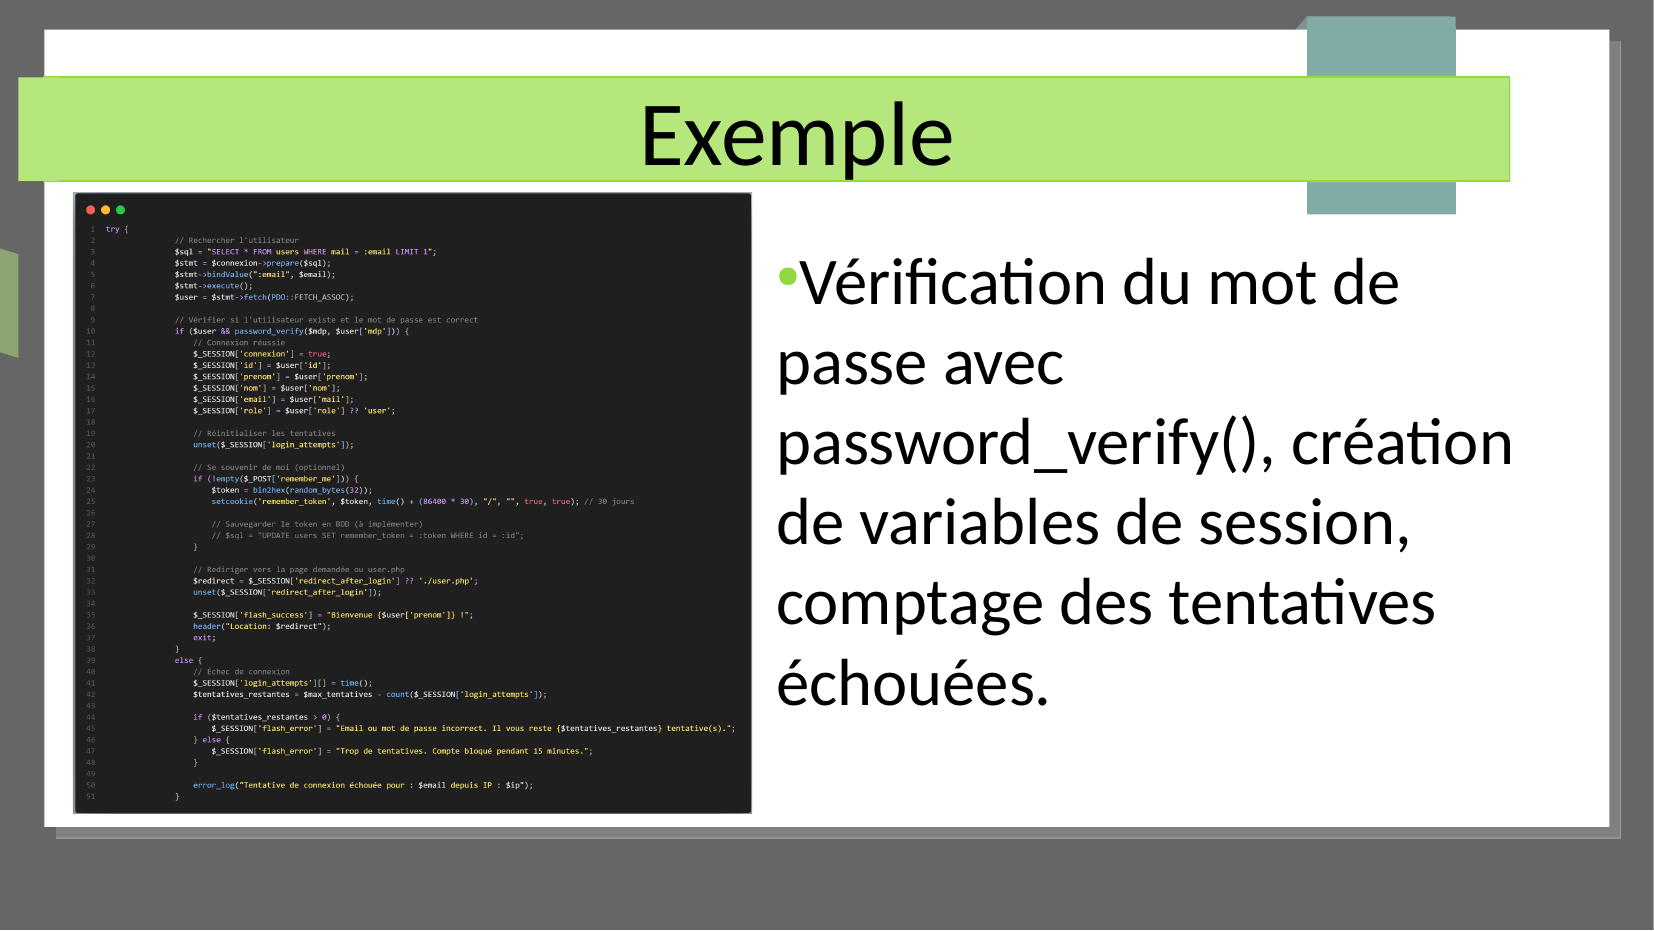

# Exemple
Vérification du mot de passe avec password_verify(), création de variables de session, comptage des tentatives échouées.